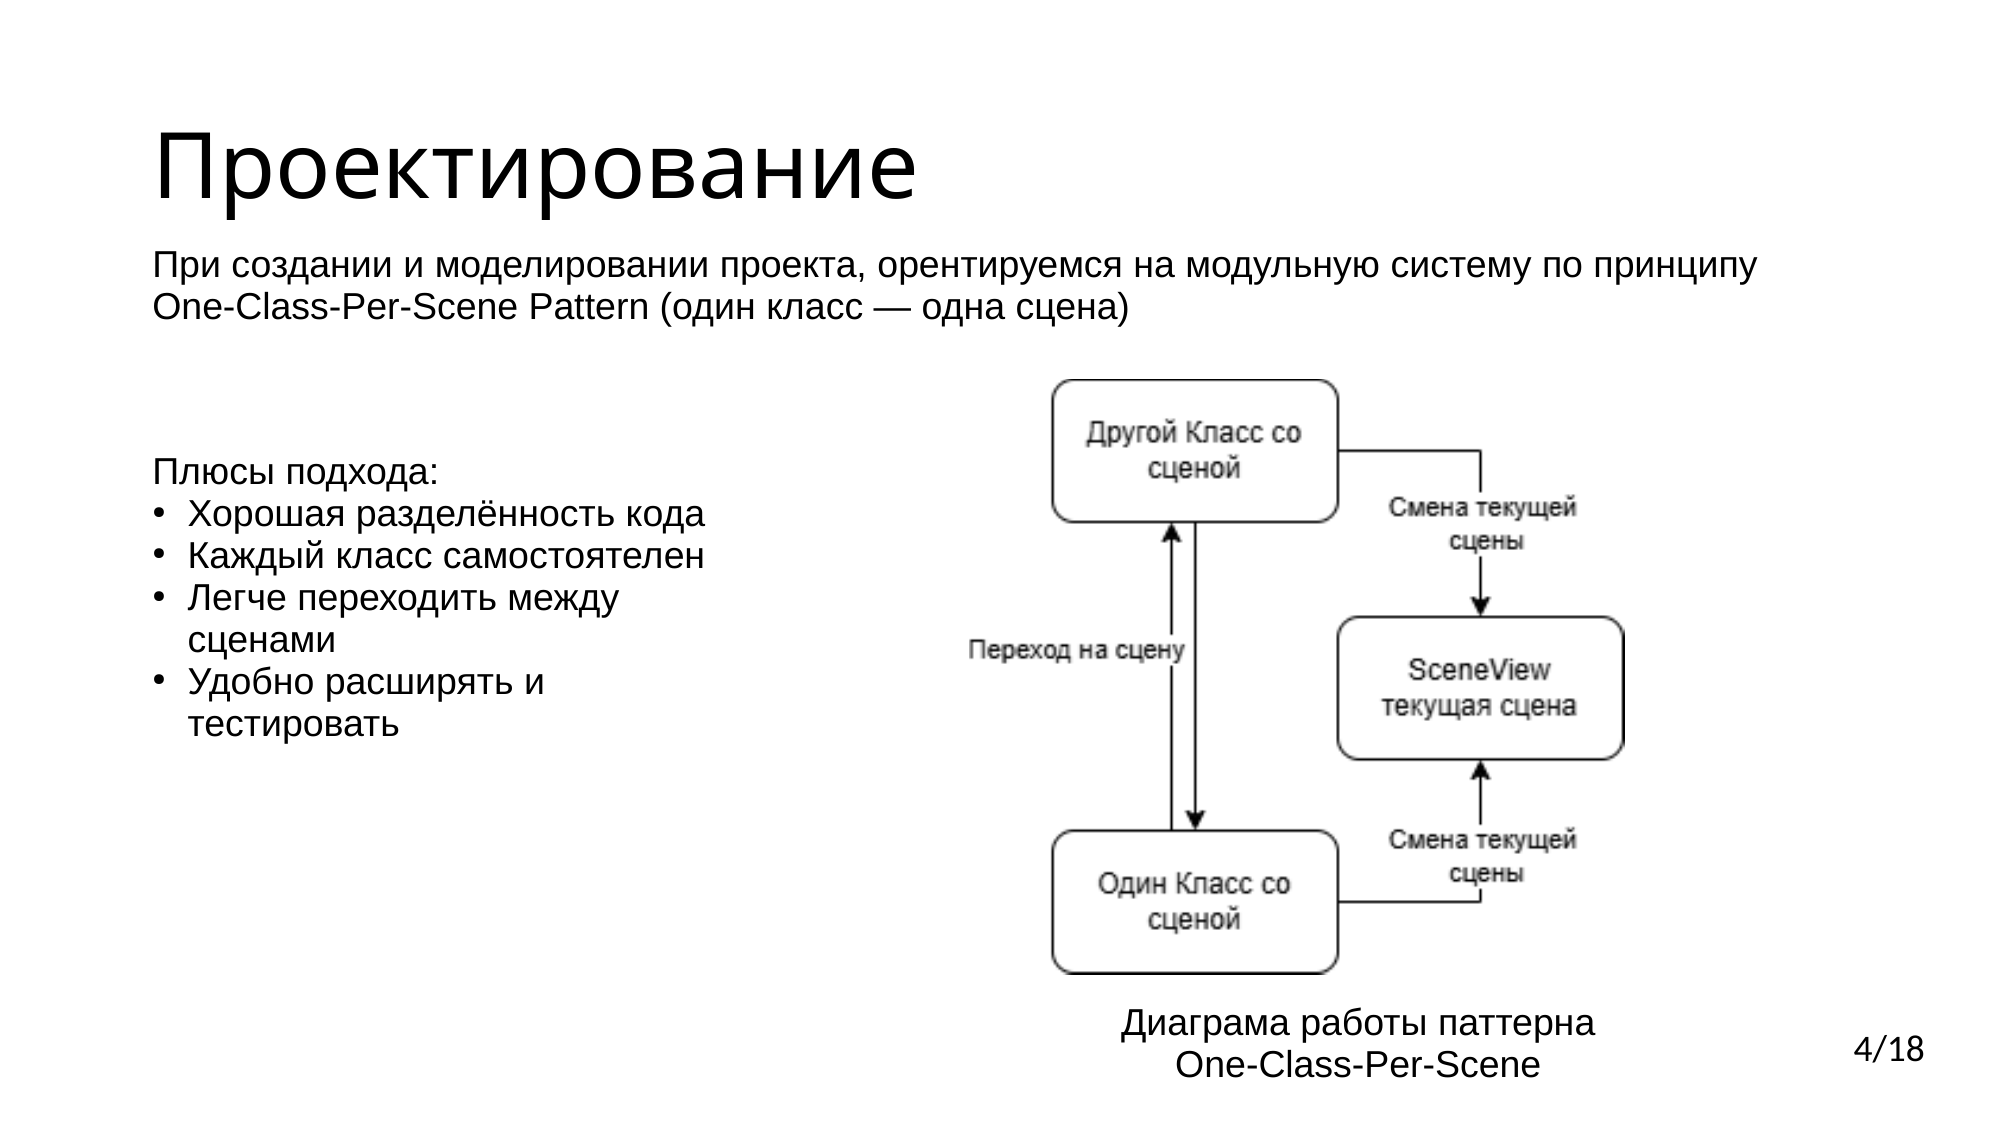

# Проектирование
При создании и моделировании проекта, орентируемся на модульную систему по принципу One-Class-Per-Scene Pattern (один класс — одна сцена)
Плюсы подхода:
Хорошая разделённость кода
Каждый класс самостоятелен
Легче переходить между сценами
Удобно расширять и тестировать
Диаграма работы паттерна One-Class-Per-Scene
4/18